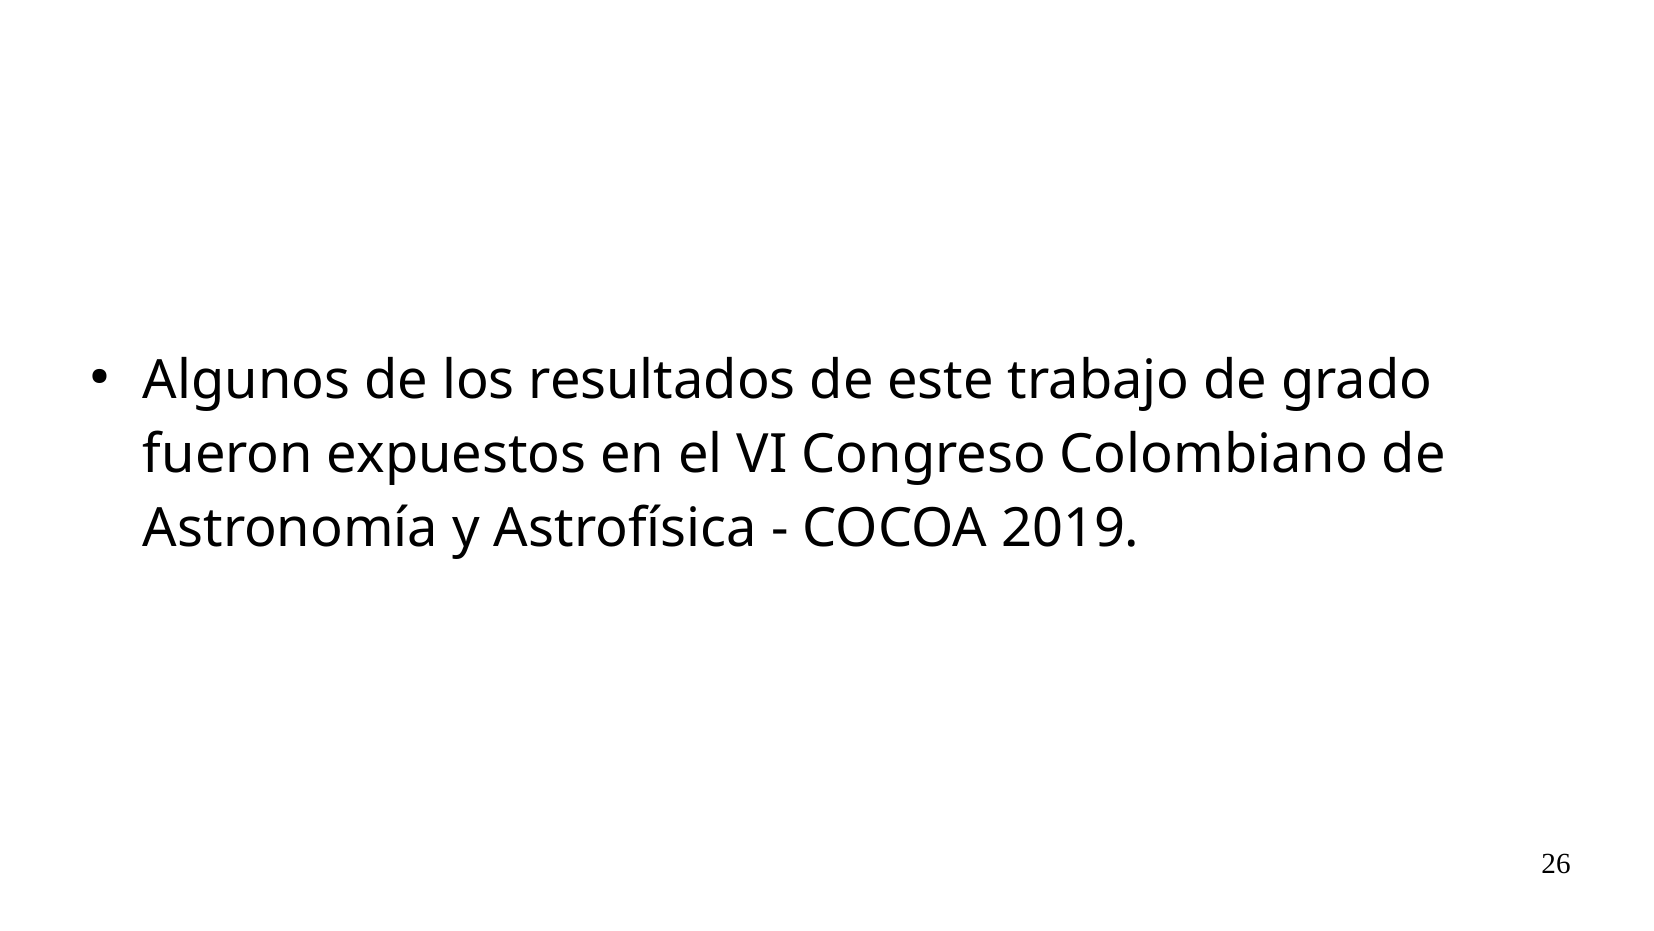

# Algunos de los resultados de este trabajo de grado fueron expuestos en el VI Congreso Colombiano de Astronomía y Astrofísica - COCOA 2019.
26